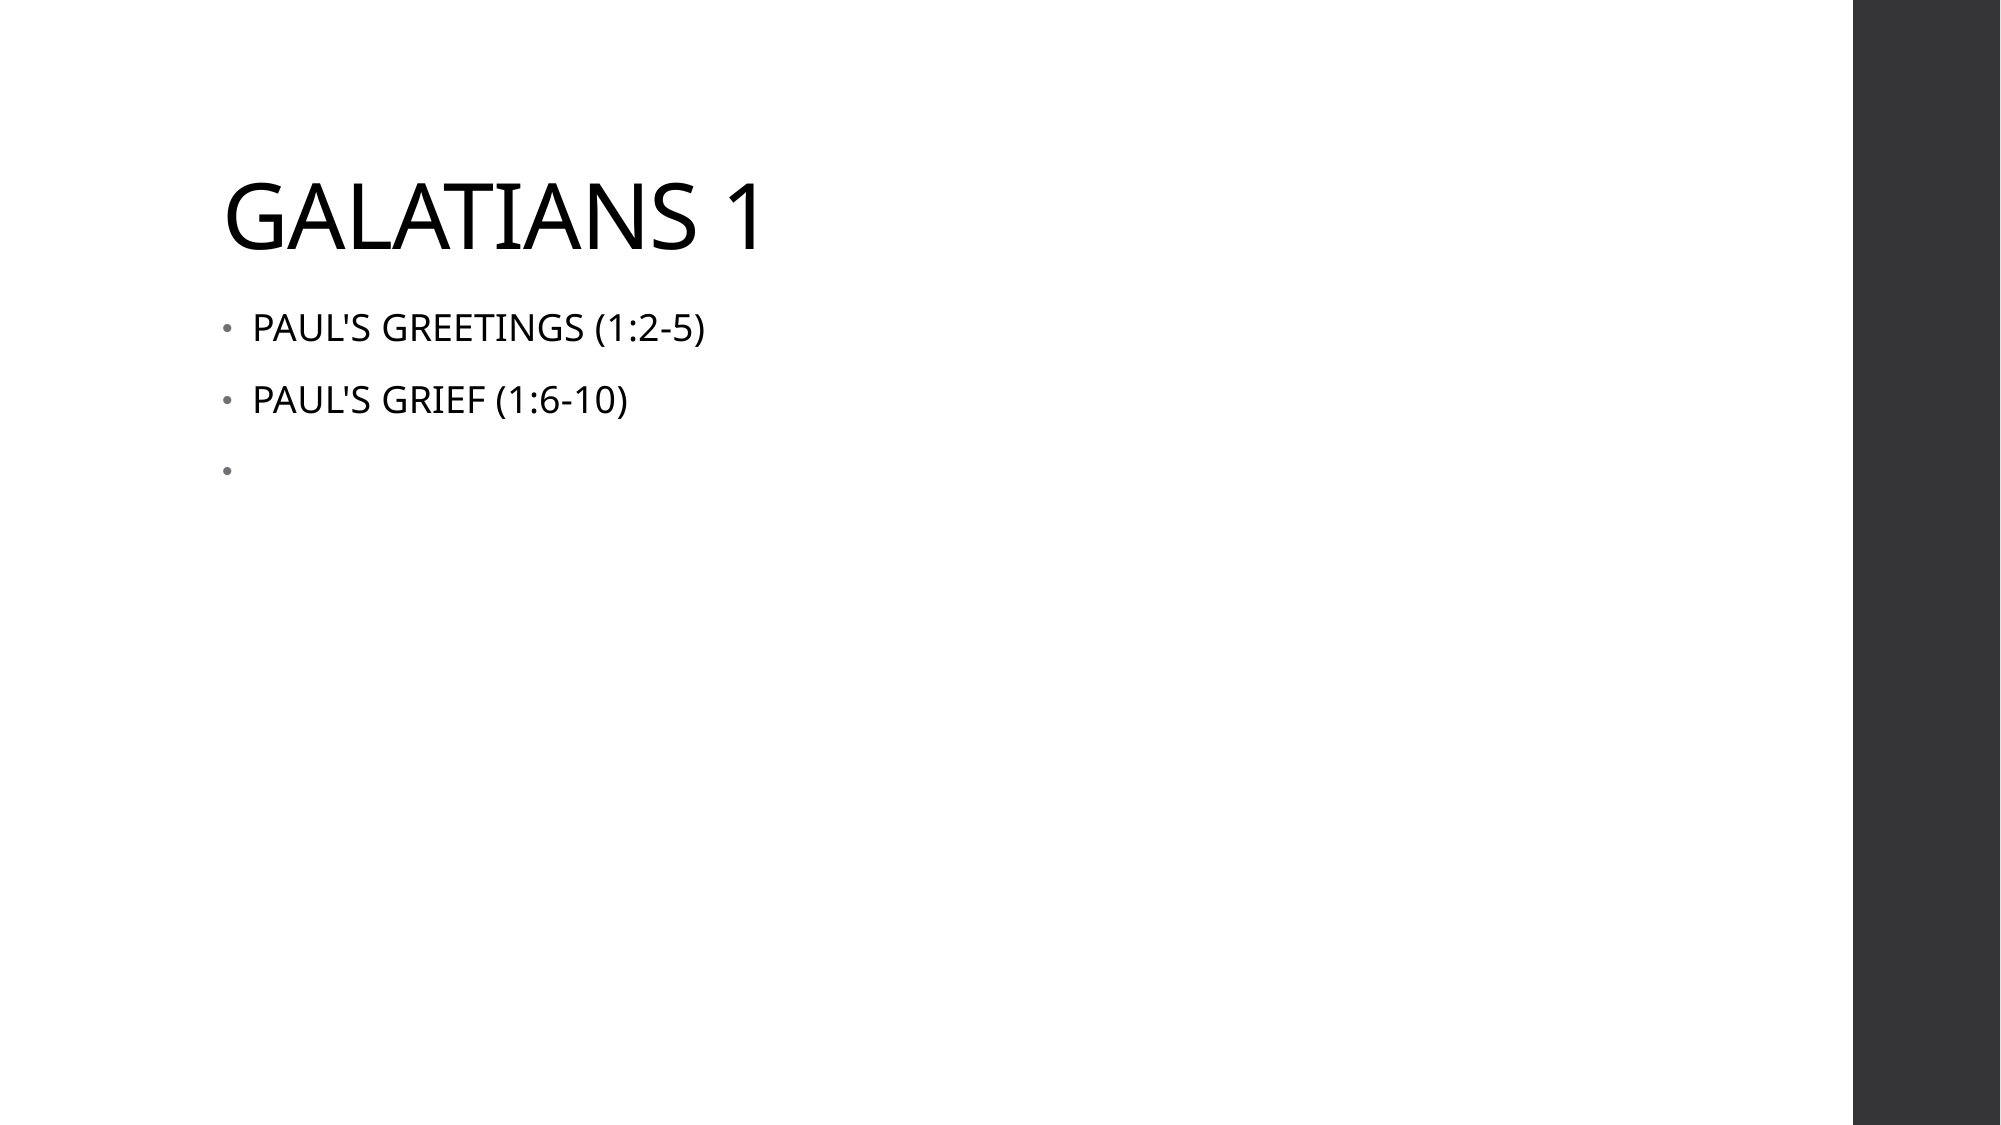

# GALATIANS 1
PAUL'S GREETINGS (1:2-5)
PAUL'S GRIEF (1:6-10)